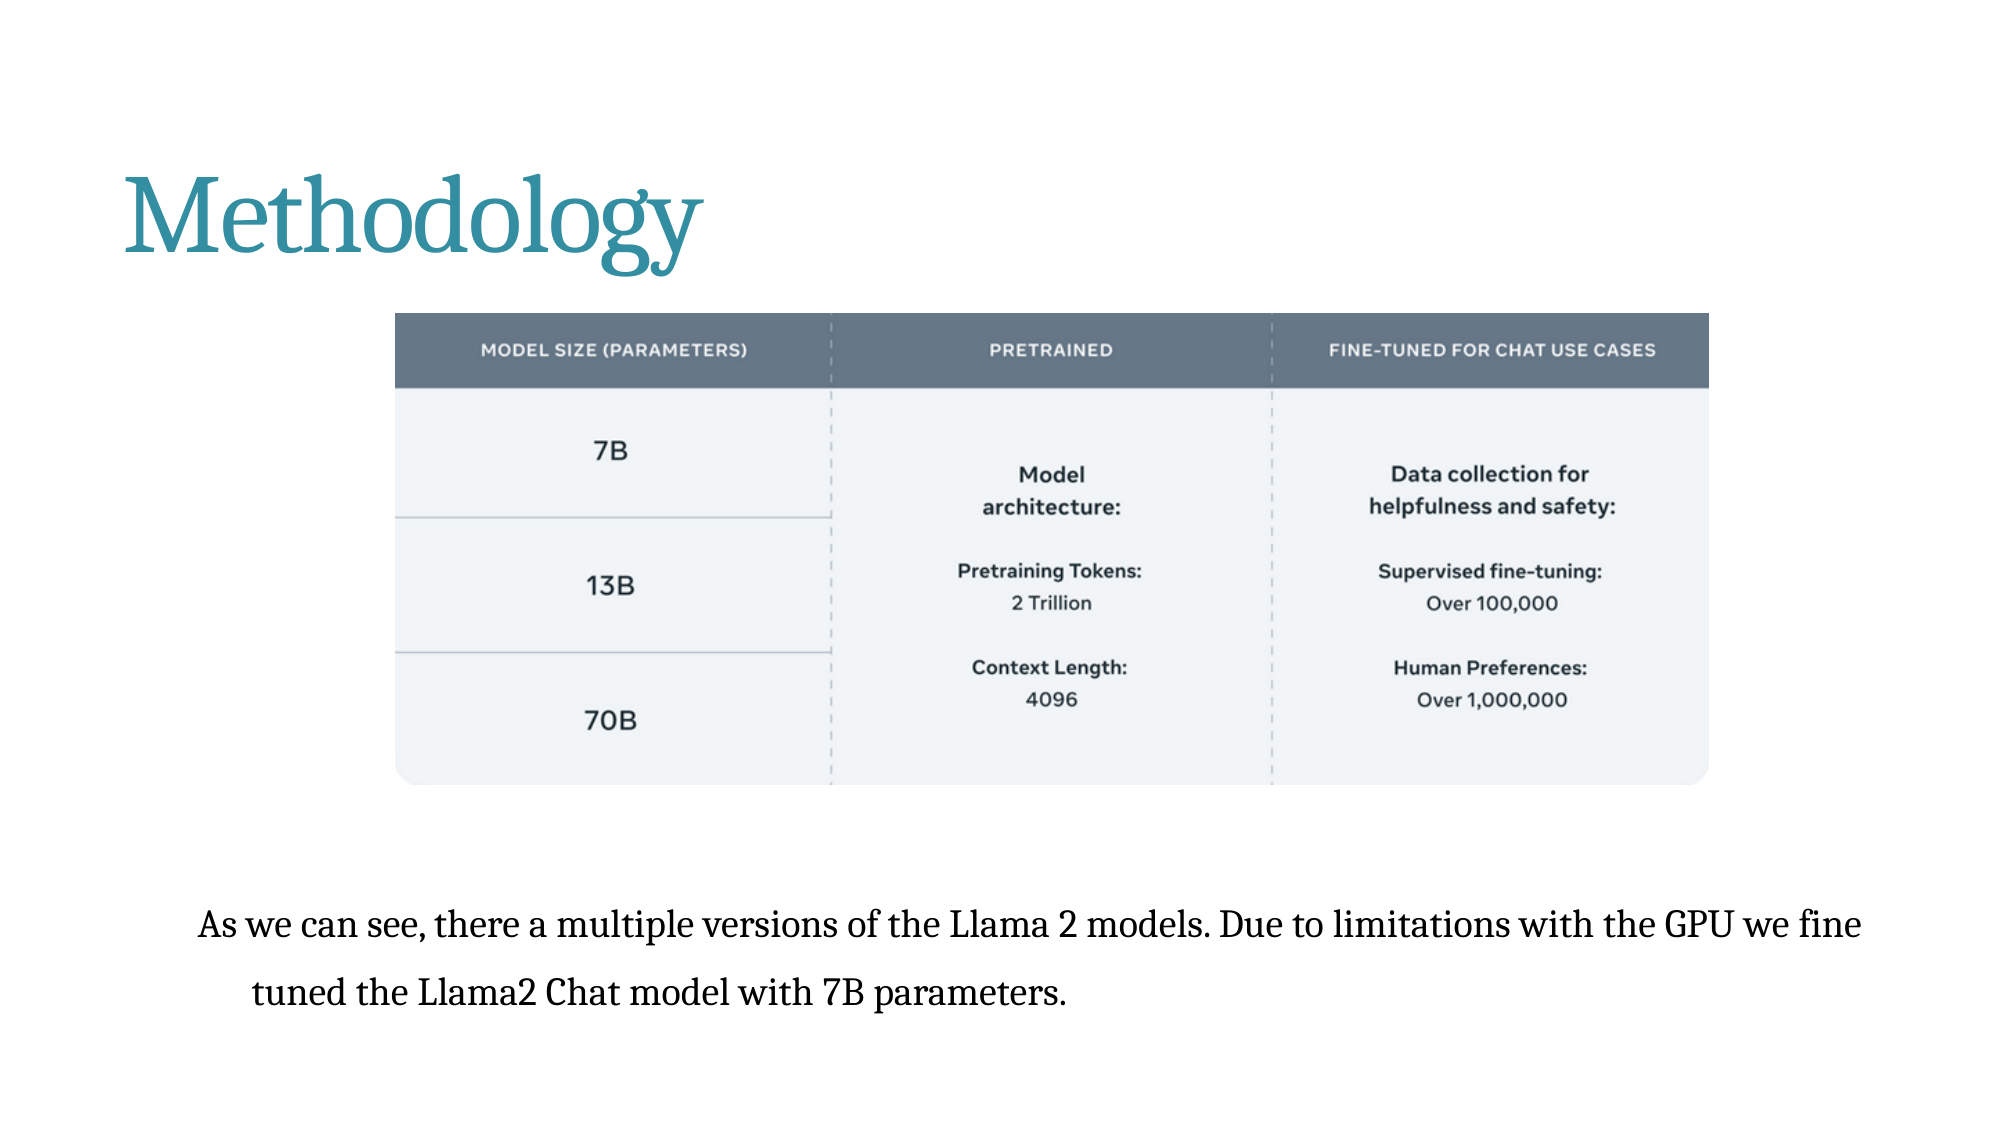

# Methodology
As we can see, there a multiple versions of the Llama 2 models. Due to limitations with the GPU we fine tuned the Llama2 Chat model with 7B parameters.